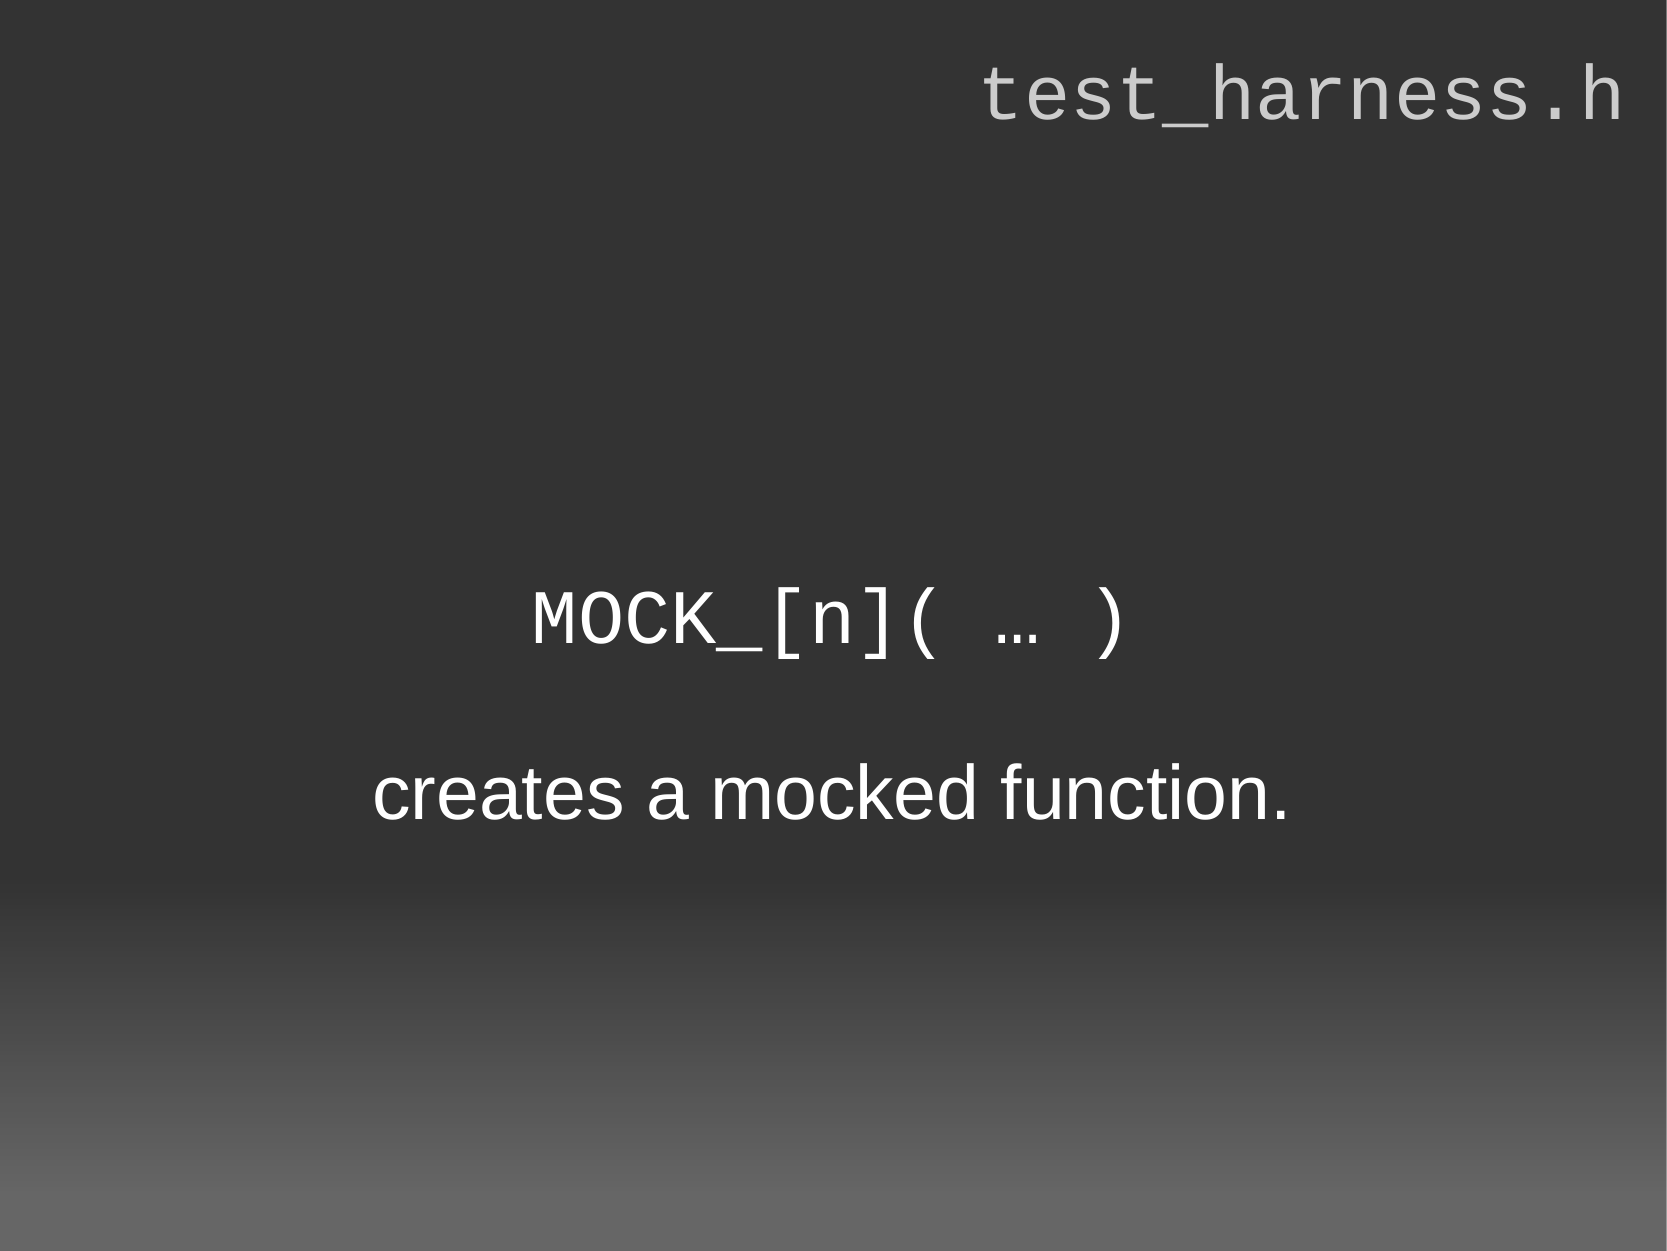

# test_harness.h
MOCK_[n]( … )
creates a mocked function.